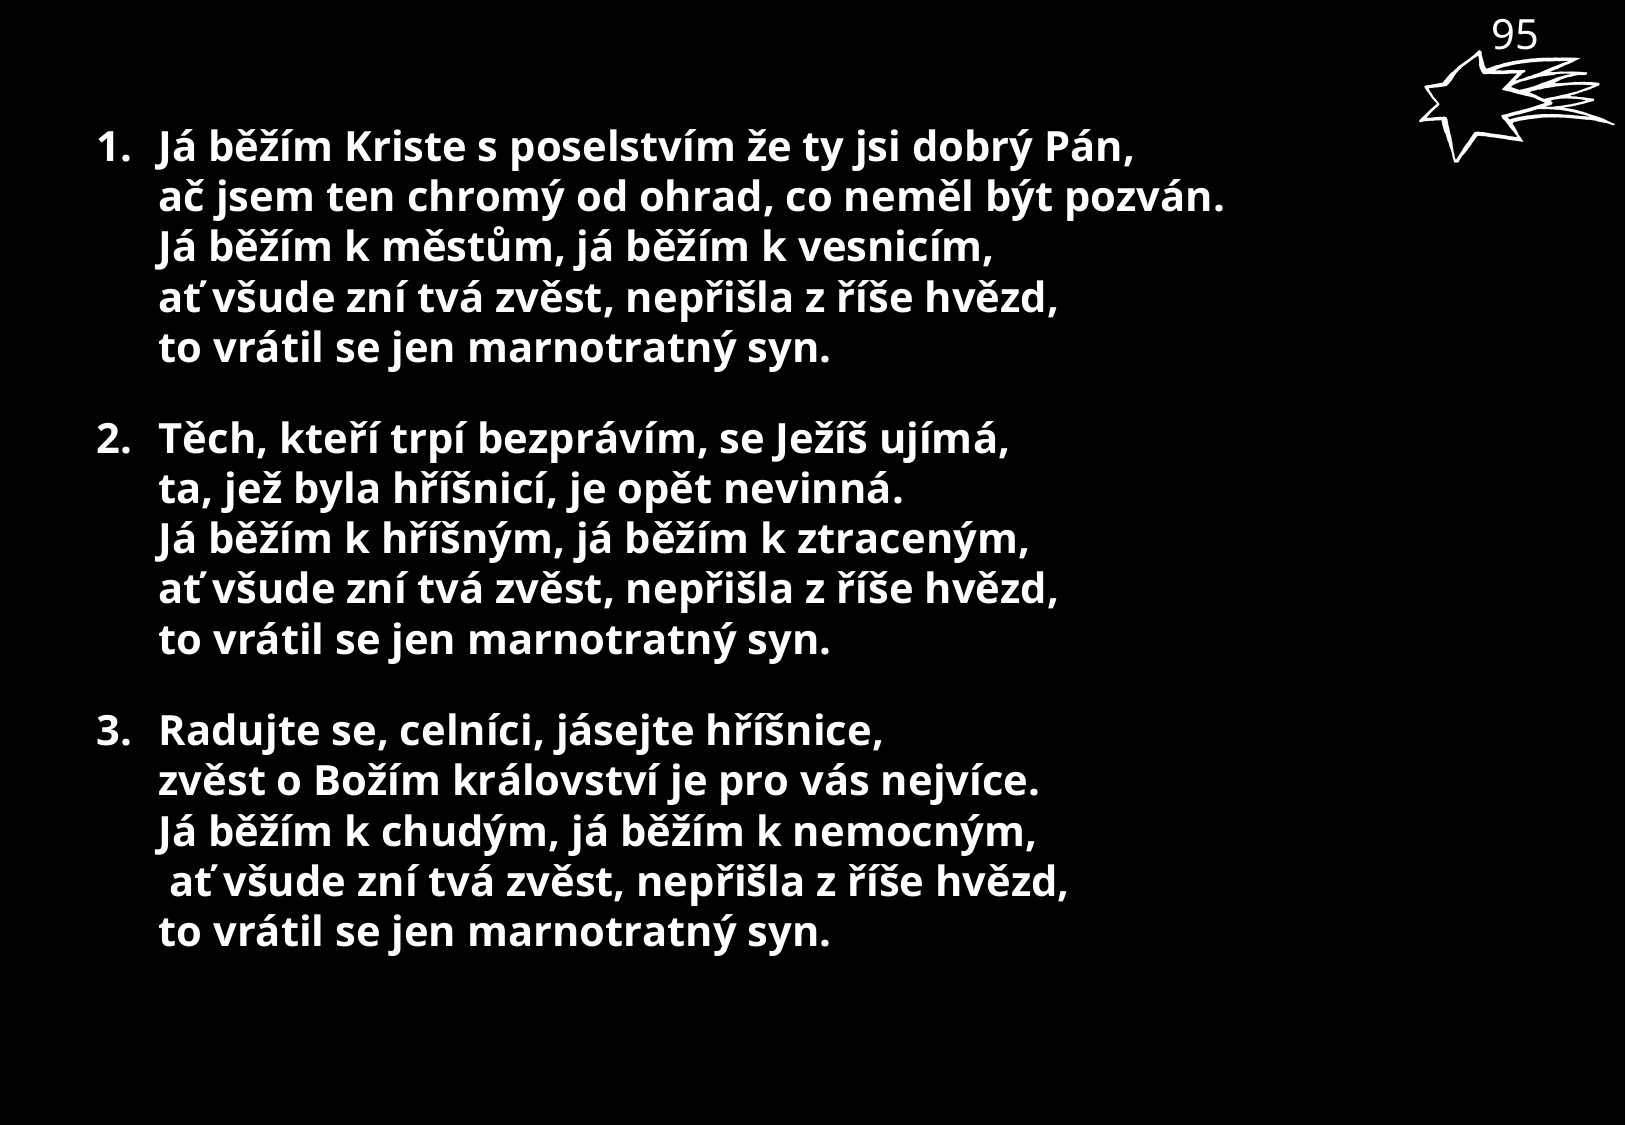

95
# Já běžím Kriste s poselstvím že ty jsi dobrý Pán, ač jsem ten chromý od ohrad, co neměl být pozván. Já běžím k městům, já běžím k vesnicím, ať všude zní tvá zvěst, nepřišla z říše hvězd, to vrátil se jen marnotratný syn.
Těch, kteří trpí bezprávím, se Ježíš ujímá,
ta, jež byla hříšnicí, je opět nevinná.
Já běžím k hříšným, já běžím k ztraceným,
ať všude zní tvá zvěst, nepřišla z říše hvězd,
to vrátil se jen marnotratný syn.
Radujte se, celníci, jásejte hříšnice,
zvěst o Božím království je pro vás nejvíce.
Já běžím k chudým, já běžím k nemocným,
 ať všude zní tvá zvěst, nepřišla z říše hvězd,
to vrátil se jen marnotratný syn.